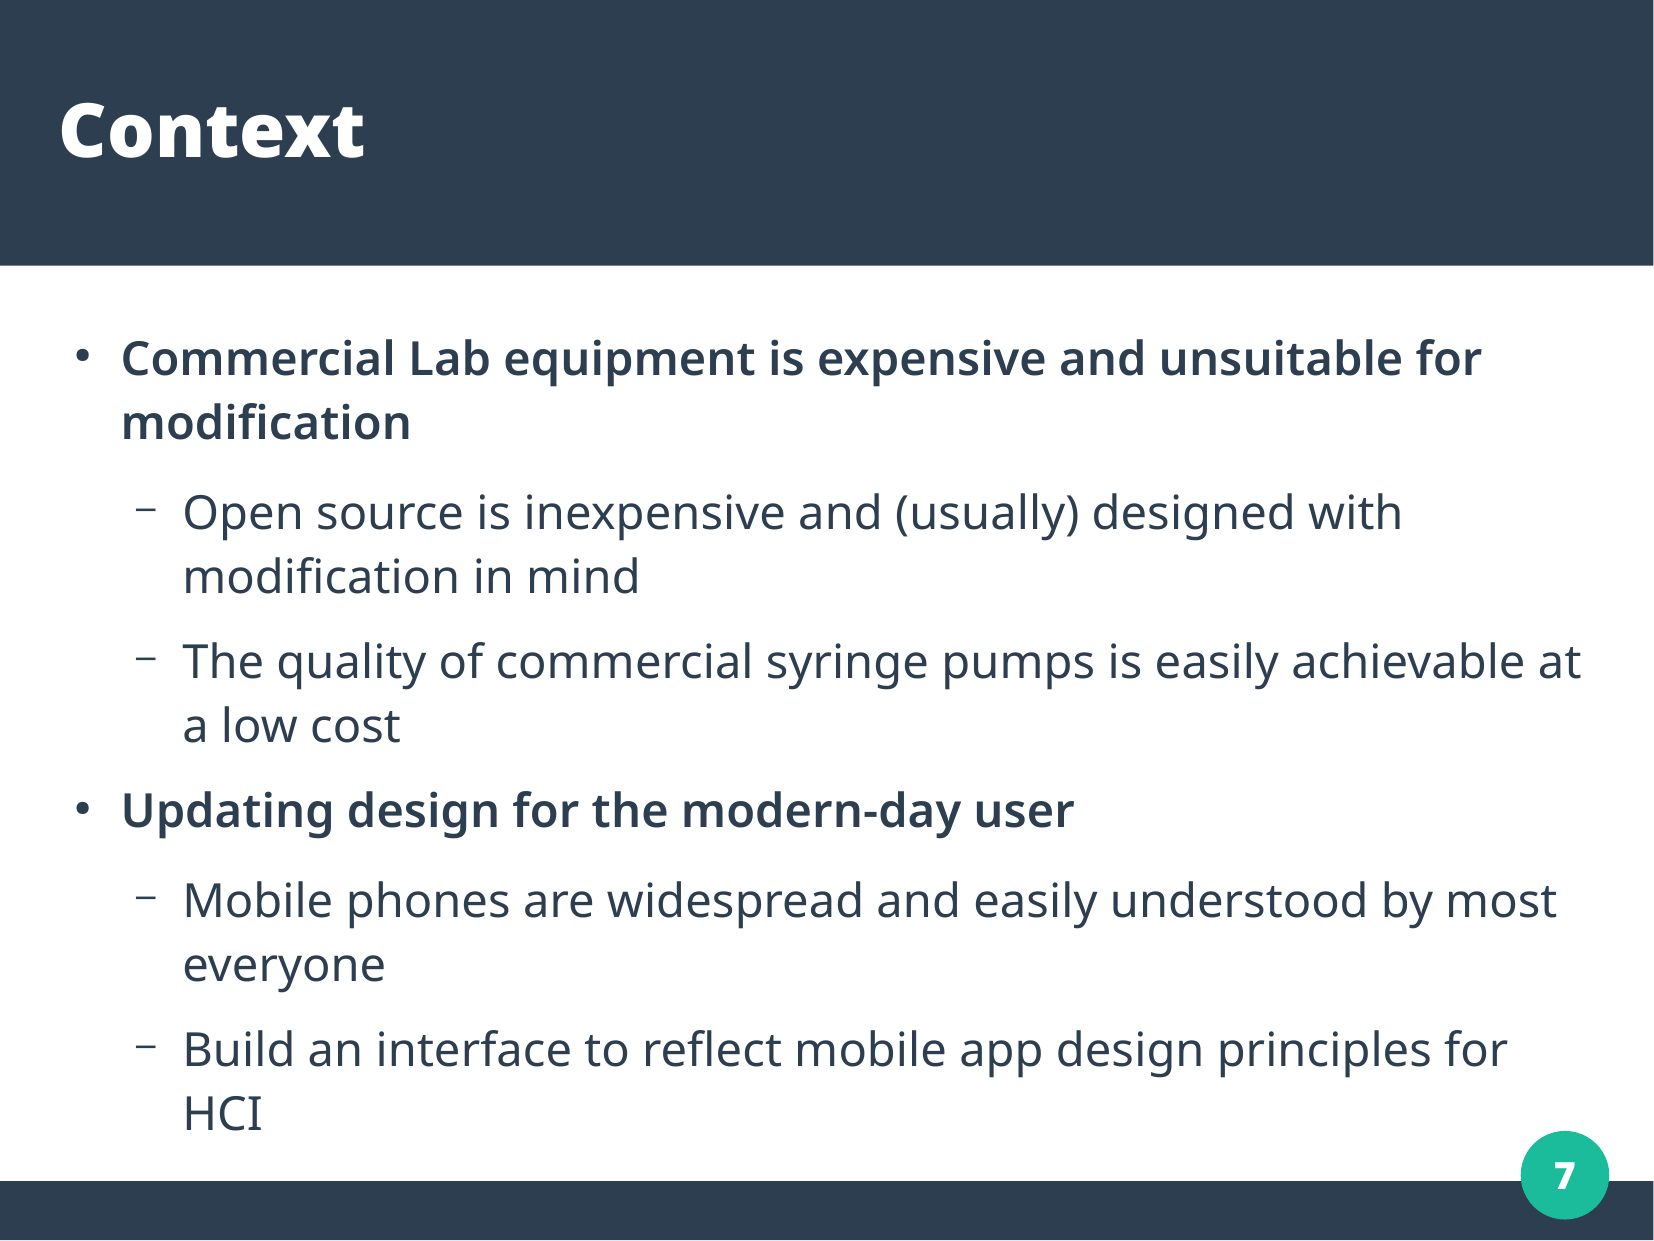

# Context
Commercial Lab equipment is expensive and unsuitable for modification
Open source is inexpensive and (usually) designed with modification in mind
The quality of commercial syringe pumps is easily achievable at a low cost
Updating design for the modern-day user
Mobile phones are widespread and easily understood by most everyone
Build an interface to reflect mobile app design principles for HCI
7